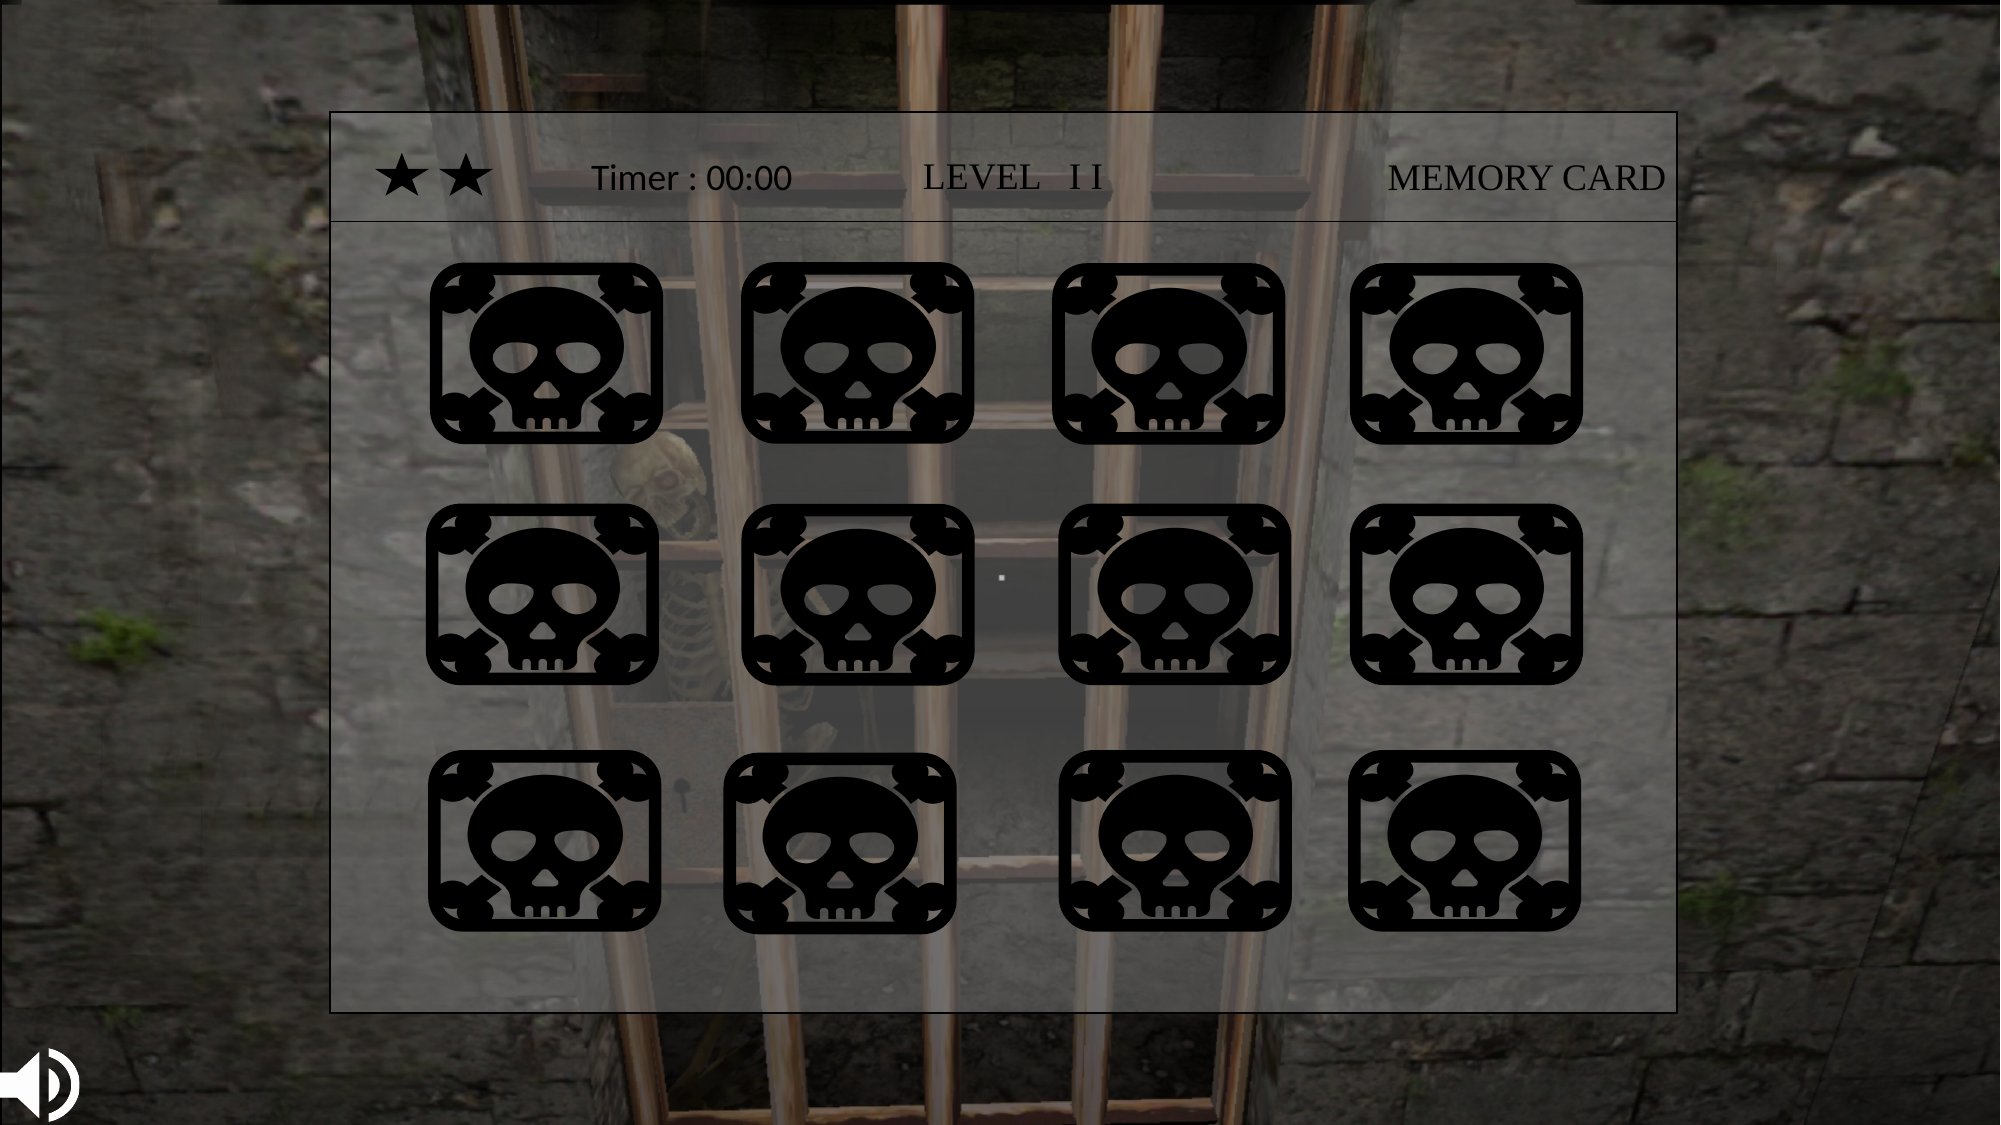

#
LEVEL I I
MEMORY CARD
Timer : 00:00